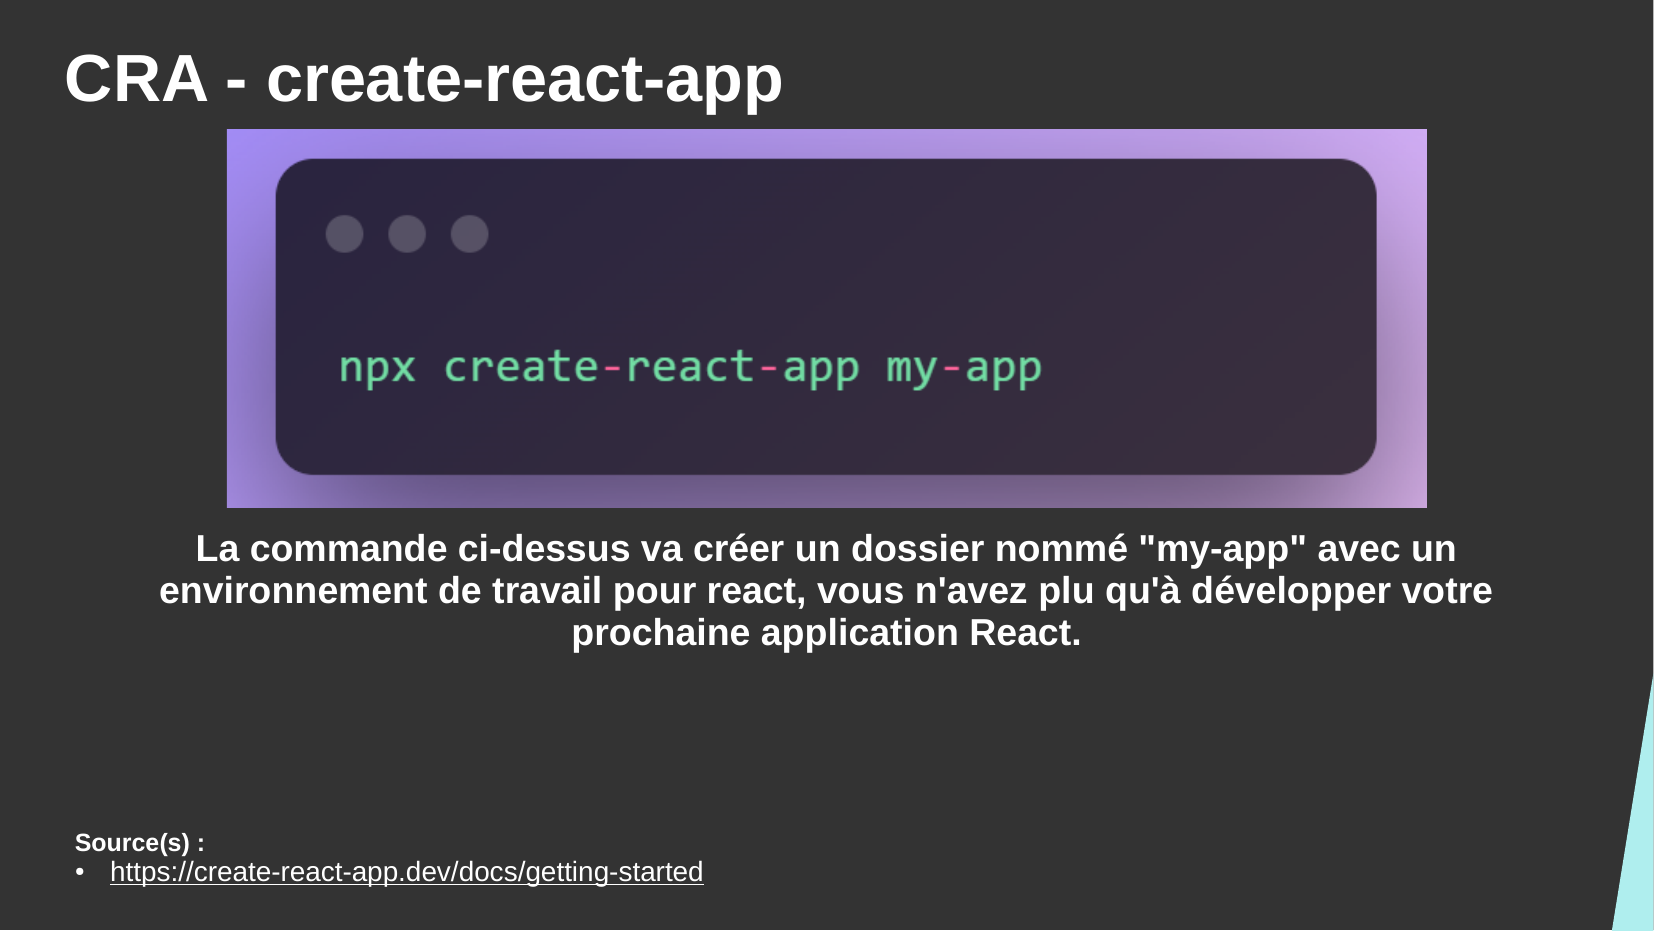

# CRA - create-react-app
La commande ci-dessus va créer un dossier nommé "my-app" avec un environnement de travail pour react, vous n'avez plu qu'à développer votre prochaine application React.
Source(s) :
https://create-react-app.dev/docs/getting-started